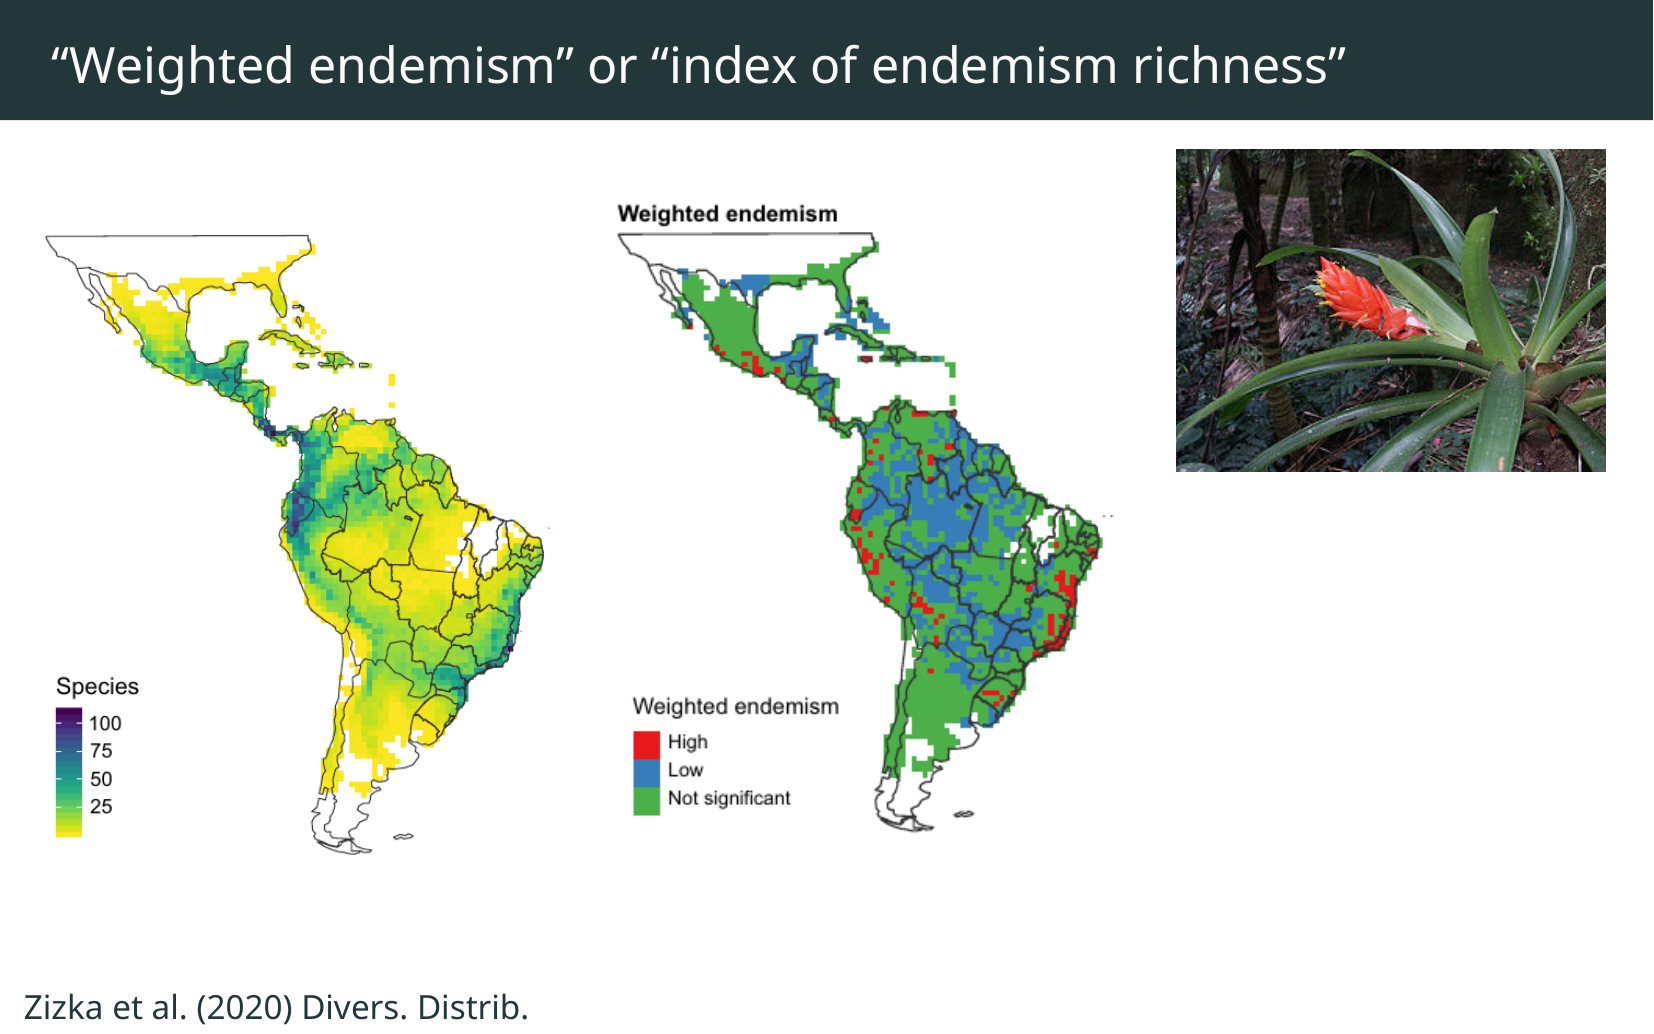

“Weighted endemism” or “index of endemism richness”
Zizka et al. (2020) Divers. Distrib.